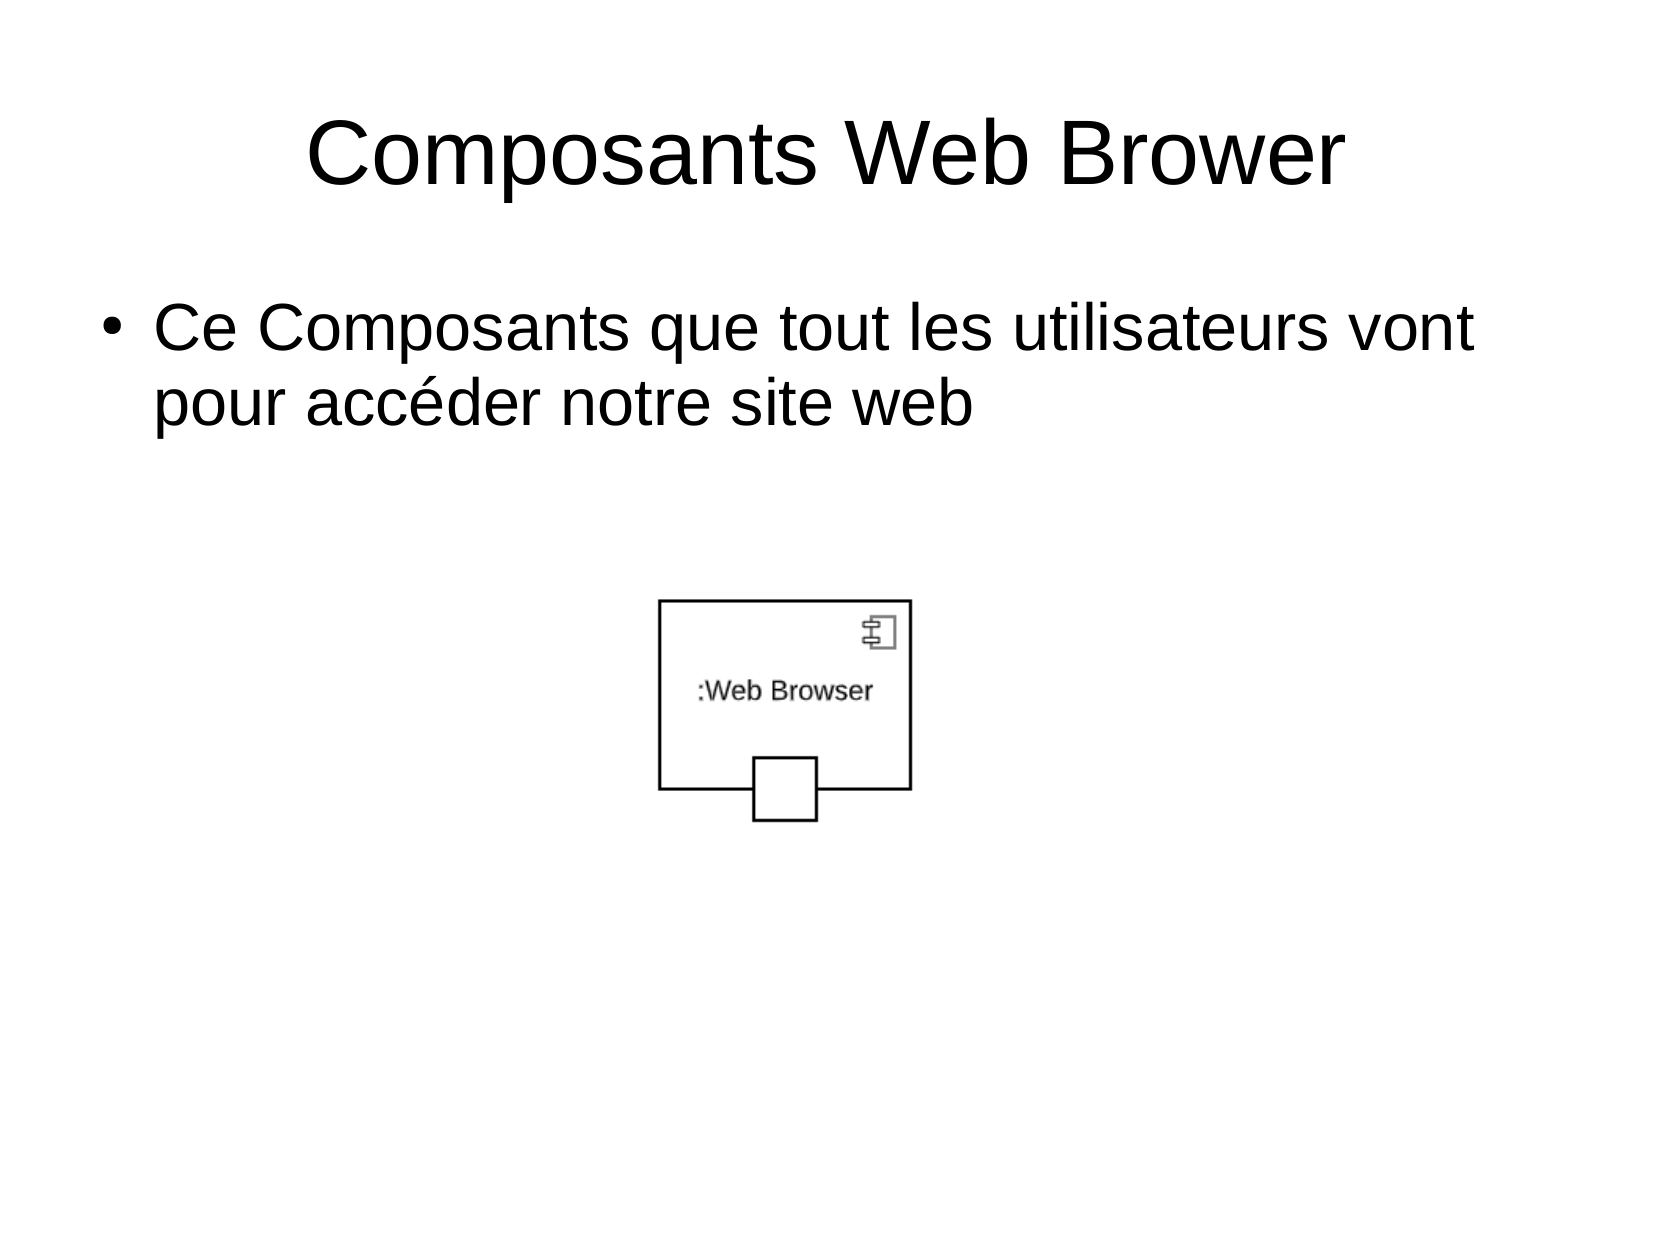

# Composants Web Brower
Ce Composants que tout les utilisateurs vont pour accéder notre site web